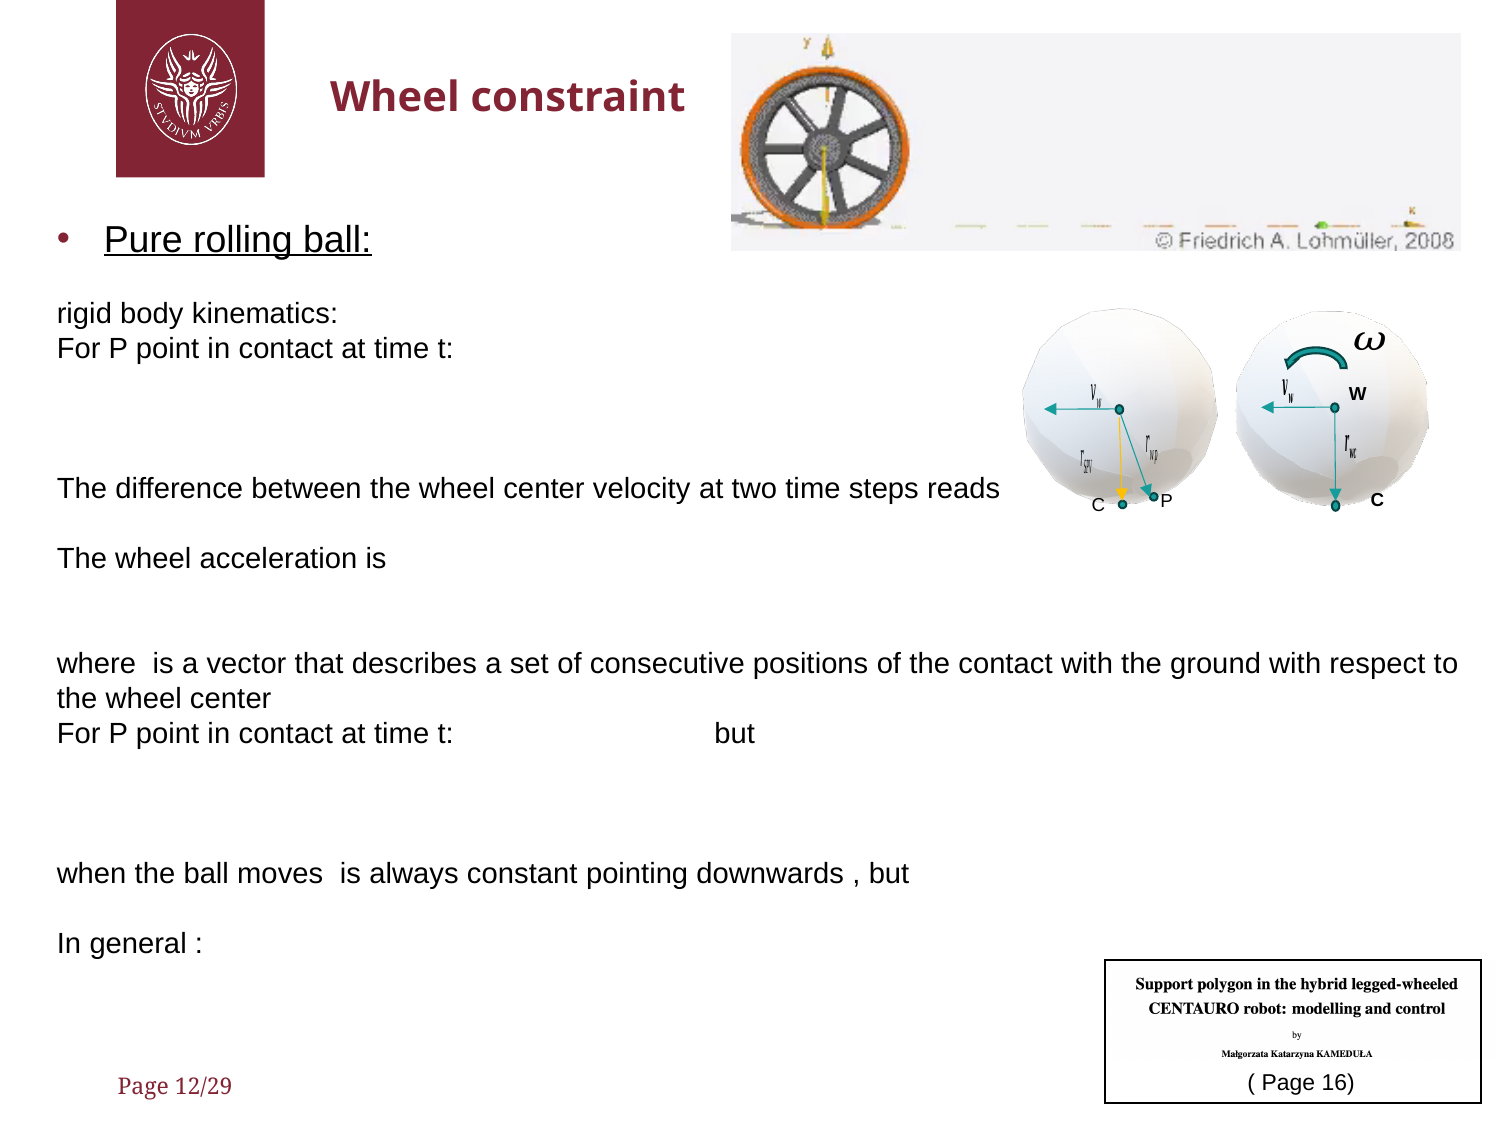

Wheel constraint
1 Sottotitolo
Pure rolling ball:
rigid body kinematics:
For P point in contact at time t:
The difference between the wheel center velocity at two time steps reads
The wheel acceleration is
where is a vector that describes a set of consecutive positions of the contact with the ground with respect to the wheel center
For P point in contact at time t:		 but
when the ball moves is always constant pointing downwards , but
In general :
W
C
P
C
Page /29
( Page 16)